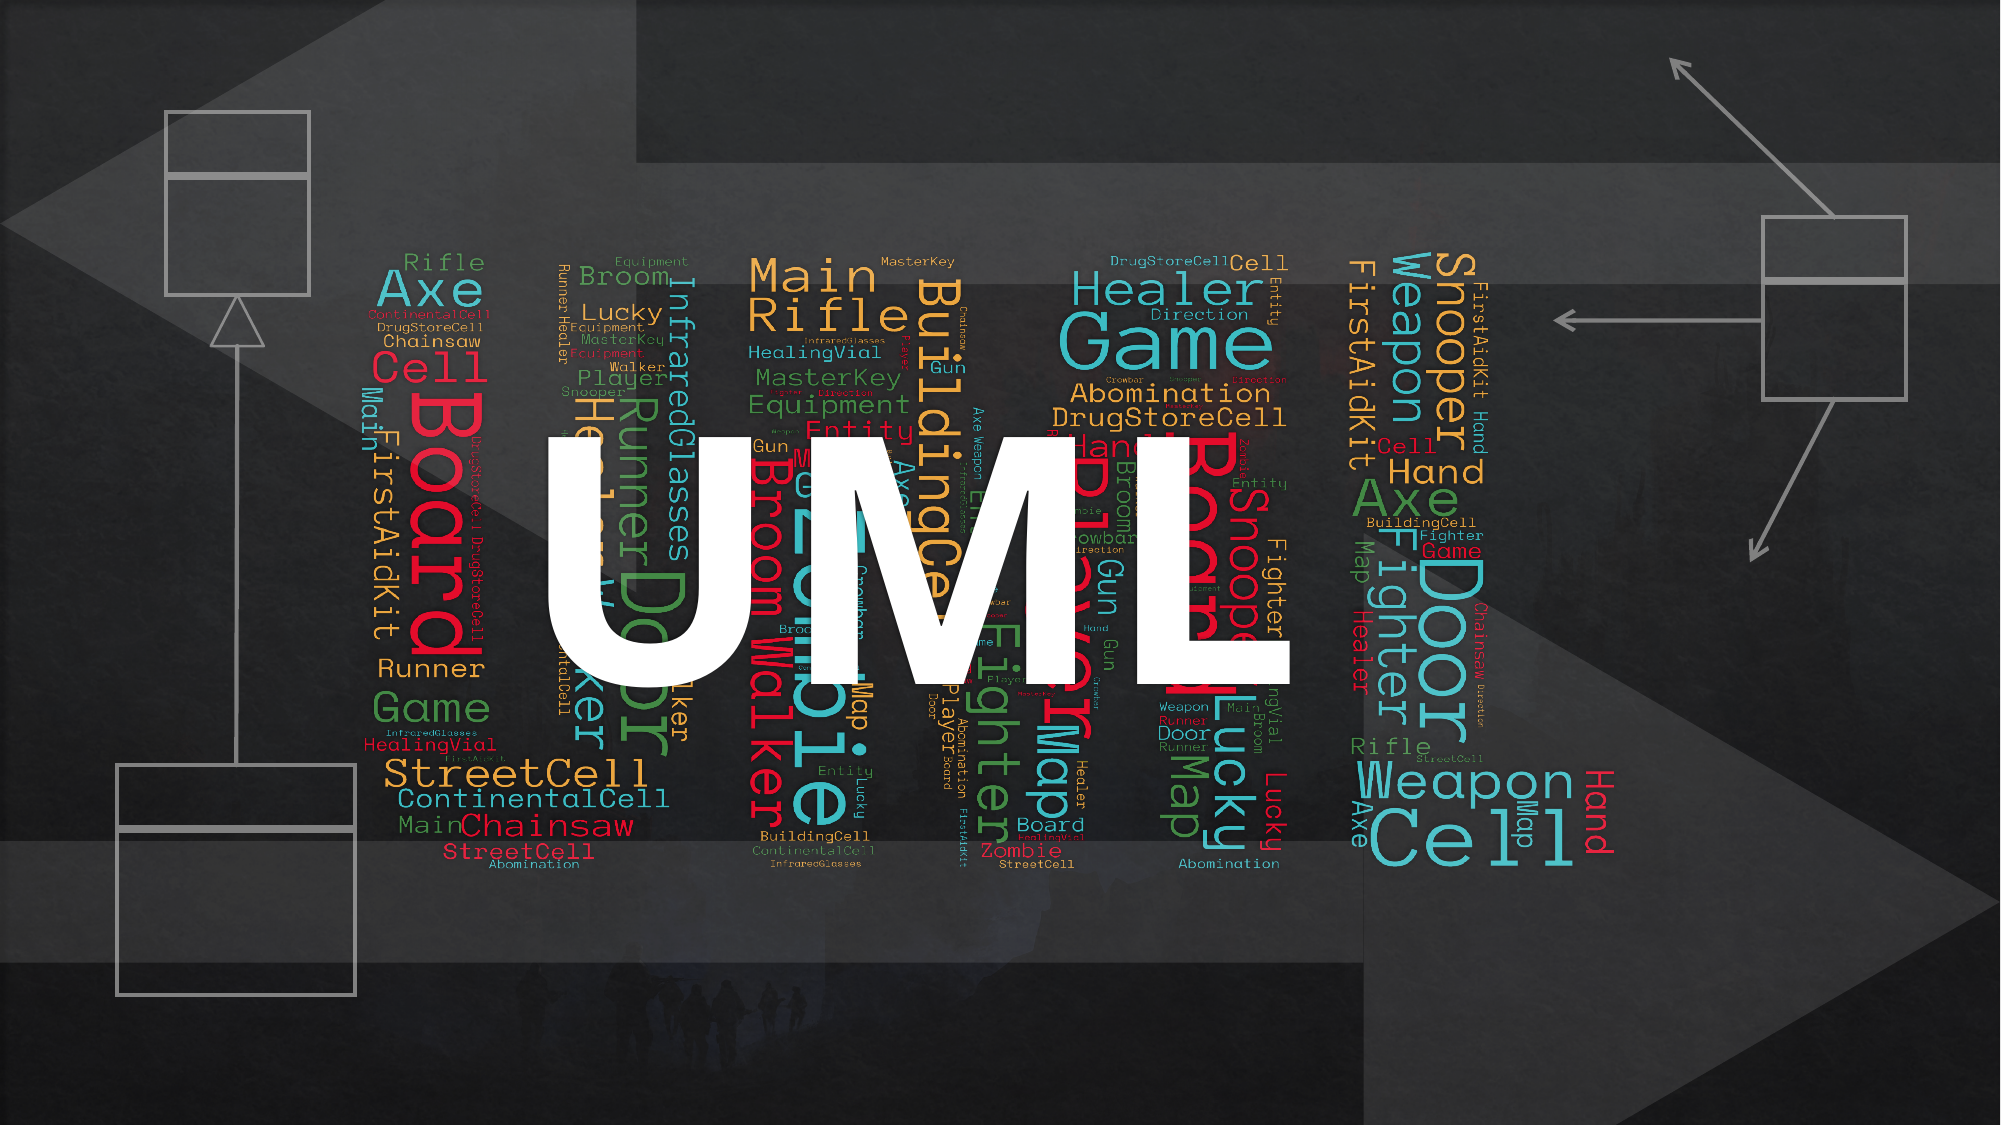

| |
| --- |
| |
| --- |
| |
| --- |
| |
| --- |
# UML
| |
| --- |
| |
| --- |